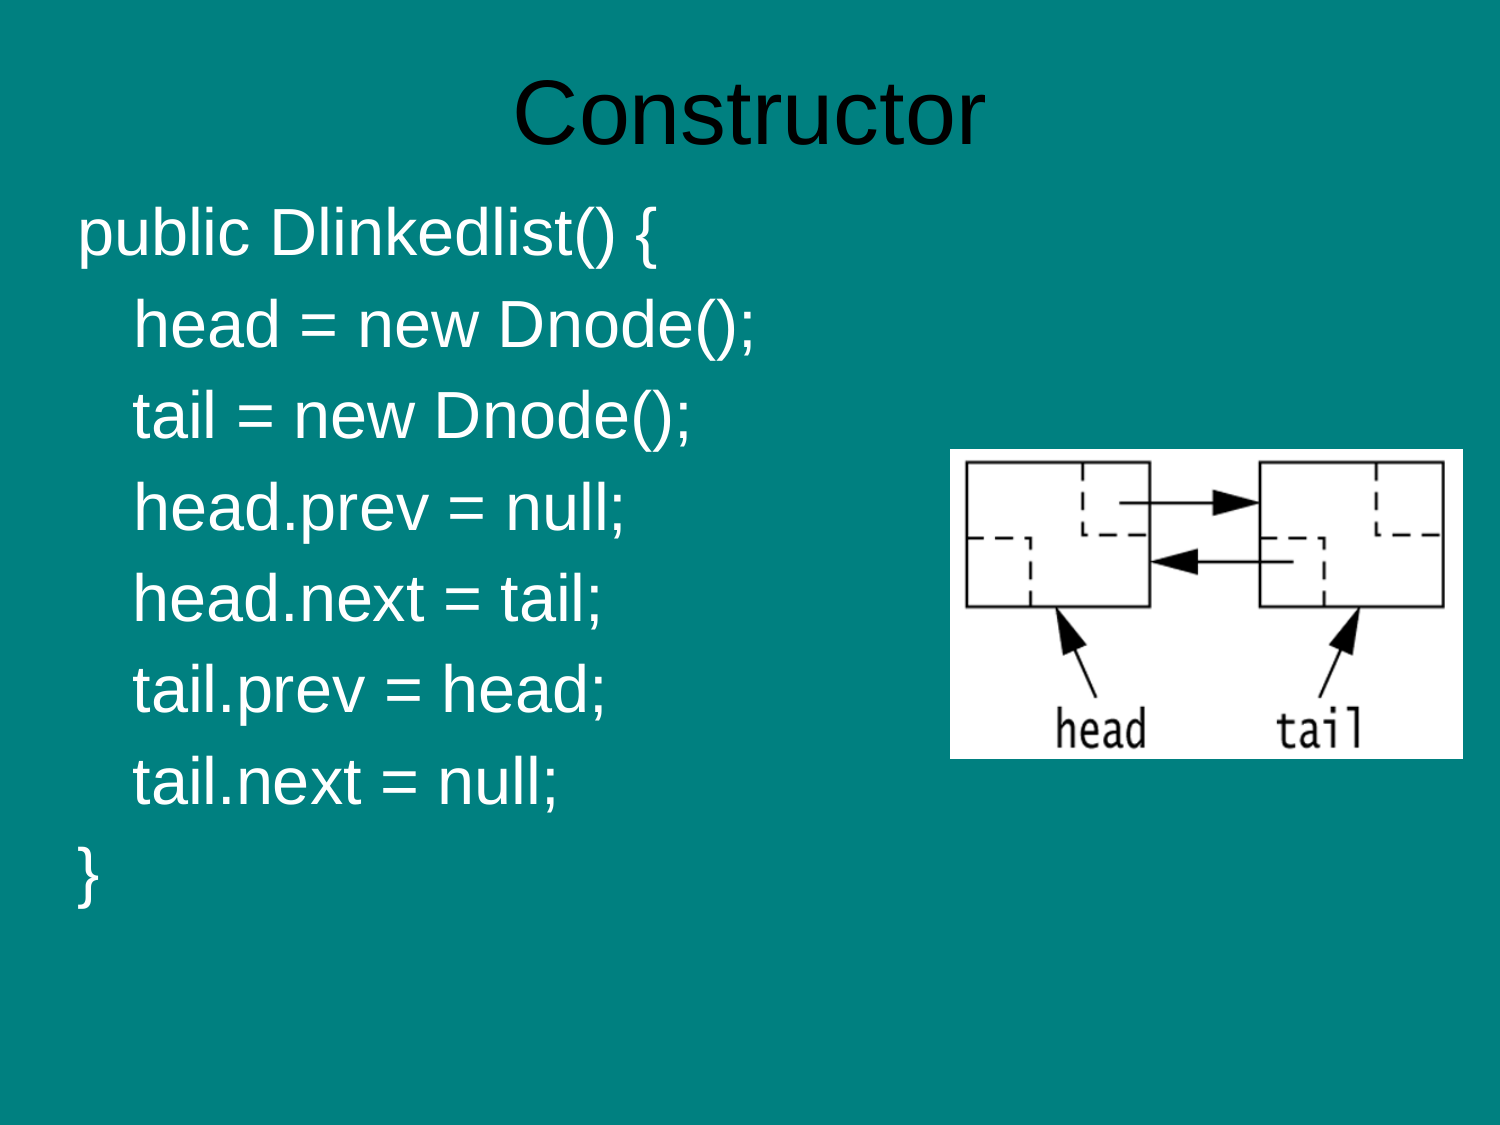

# Constructor
public Dlinkedlist() {
	head = new Dnode();
 tail = new Dnode();
	head.prev = null;
 head.next = tail;
 tail.prev = head;
 tail.next = null;
}